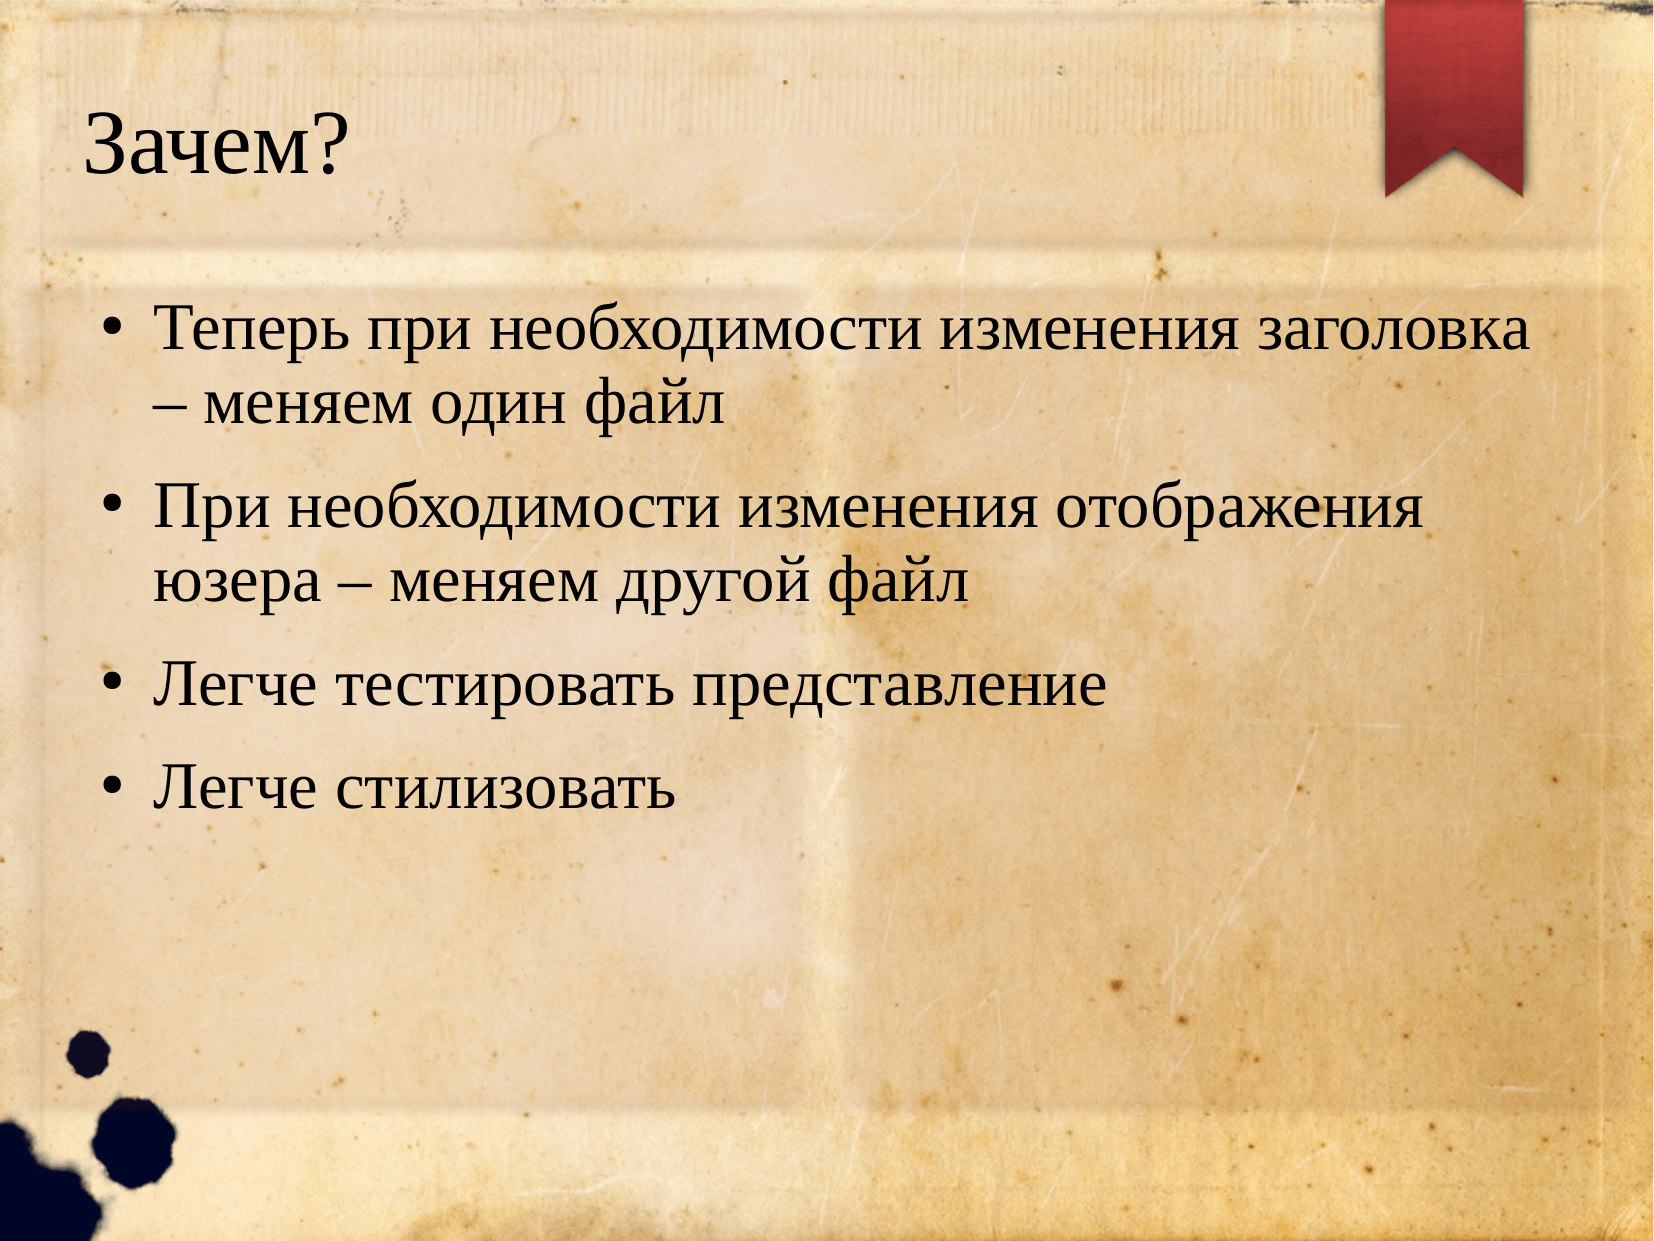

# Зачем?
Теперь при необходимости изменения заголовка – меняем один файл
При необходимости изменения отображения юзера – меняем другой файл
Легче тестировать представление
Легче стилизовать